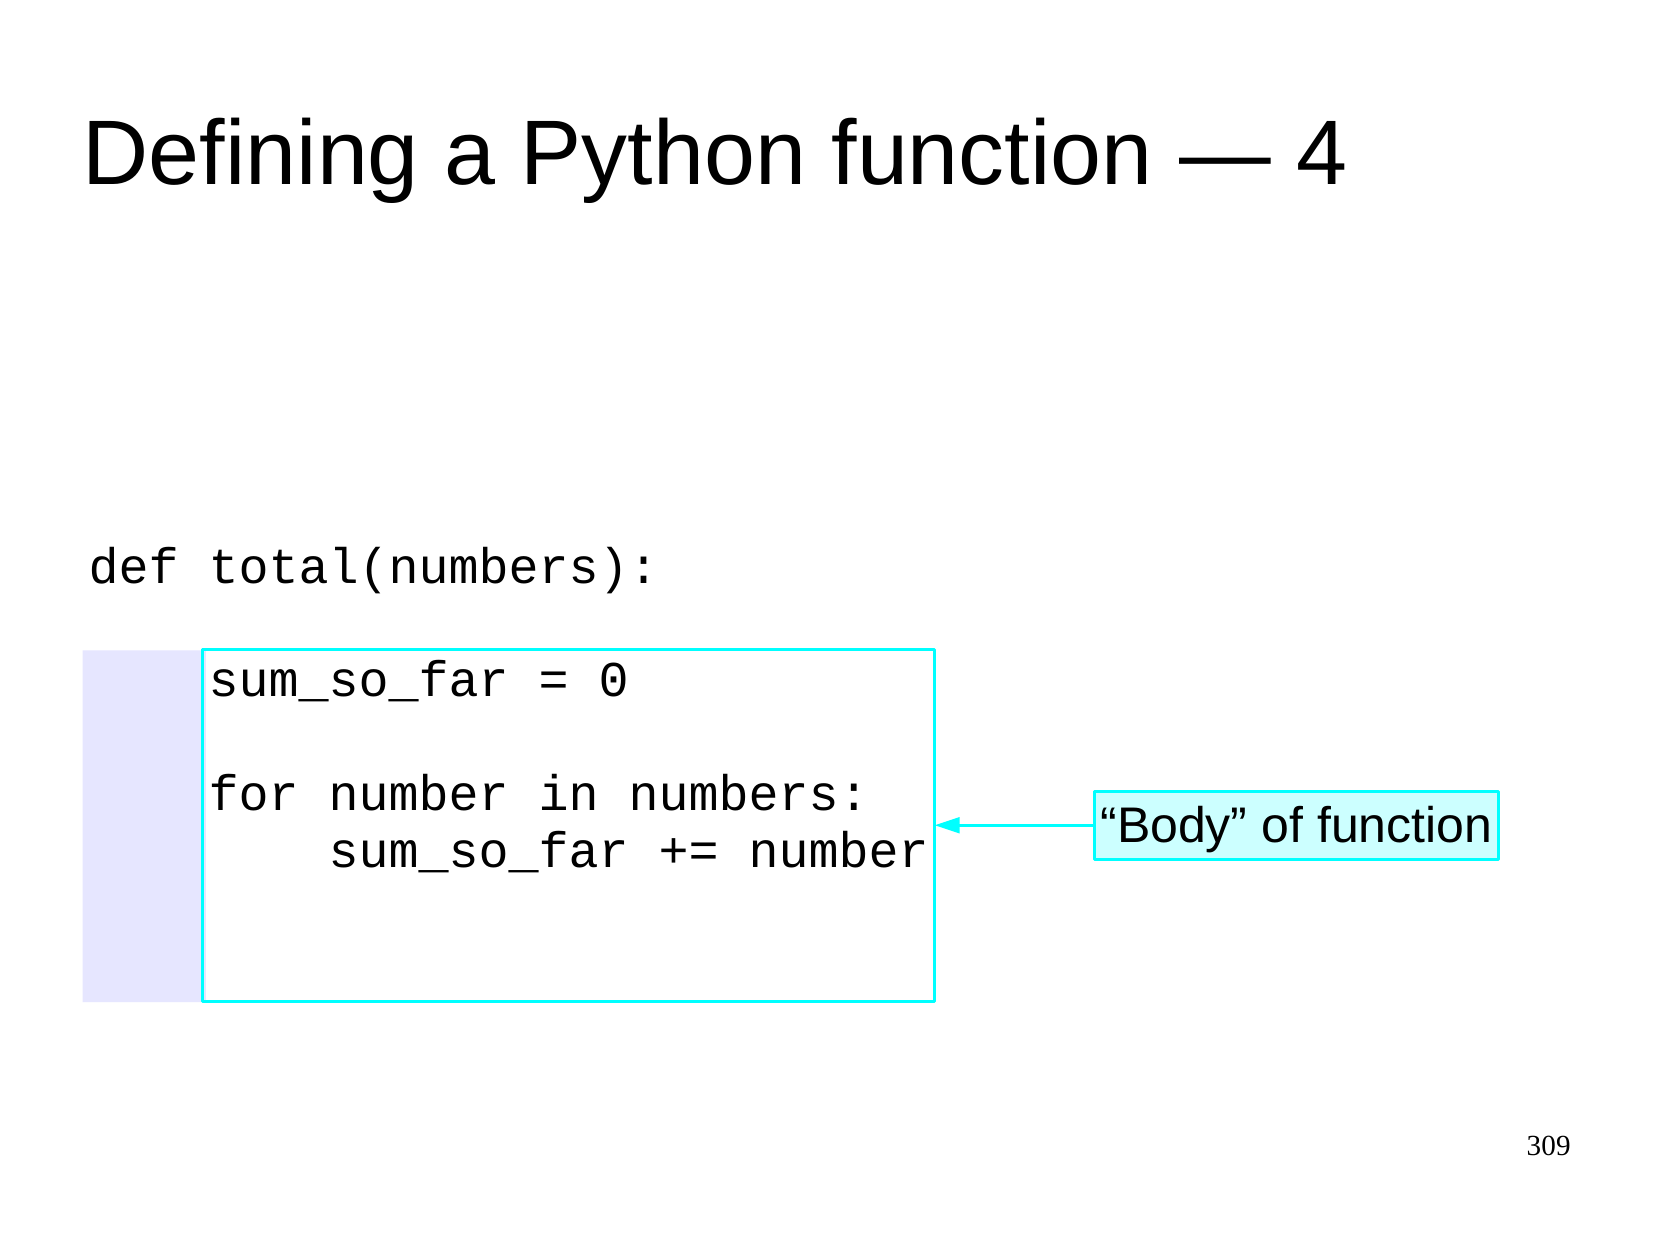

# Defining a Python function ― 4
def total(numbers):
sum_so_far = 0
for number in numbers:
 sum_so_far += number
“Body” of function
309